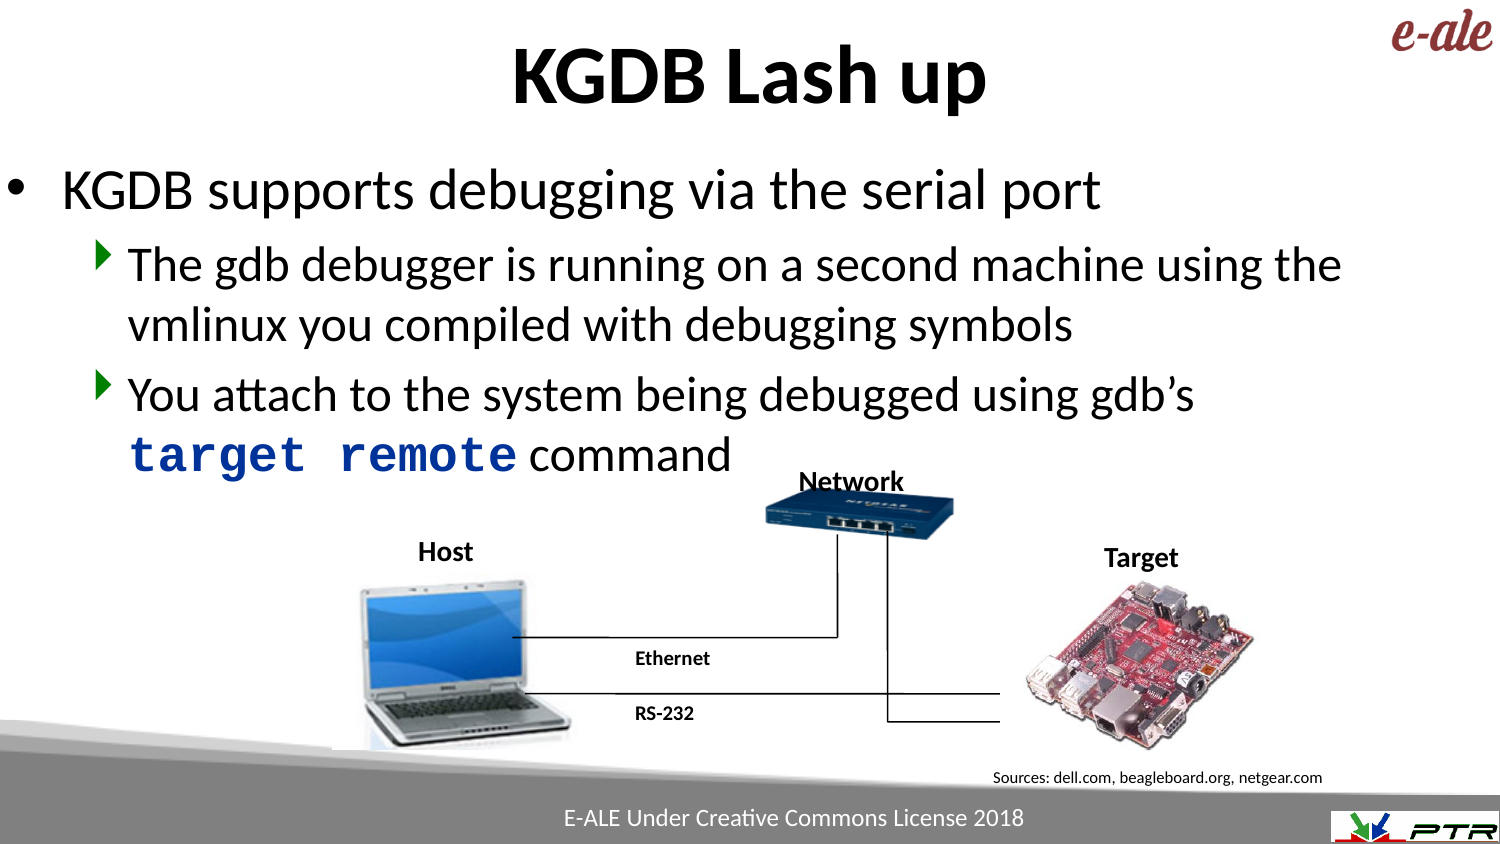

# KGDB Lash up
KGDB supports debugging via the serial port
The gdb debugger is running on a second machine using the vmlinux you compiled with debugging symbols
You attach to the system being debugged using gdb’s
target remote command
Network
Host
Target
Ethernet
RS-232
Sources: dell.com, beagleboard.org, netgear.com